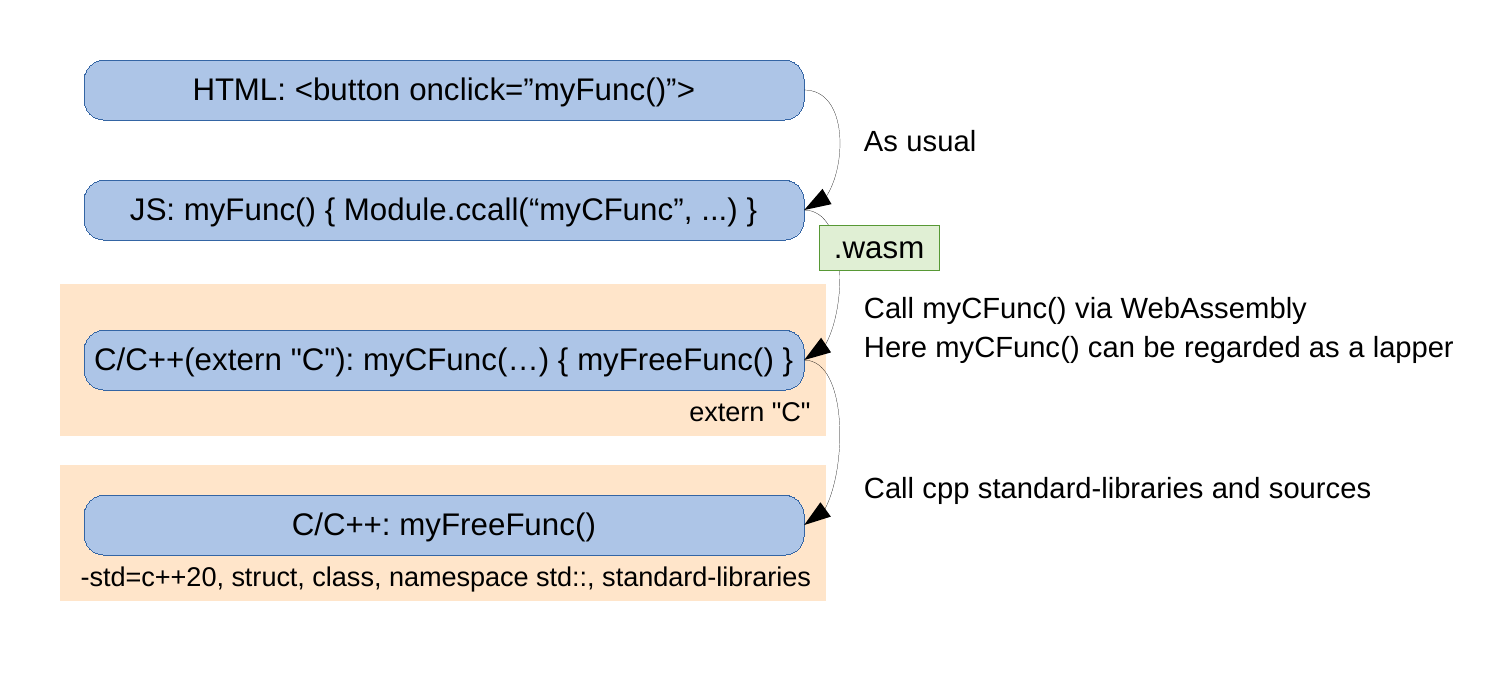

HTML: <button onclick=”myFunc()”>
As usual
JS: myFunc() { Module.ccall(“myCFunc”, ...) }
.wasm
extern "C"
Call myCFunc() via WebAssembly
Here myCFunc() can be regarded as a lapper
C/C++(extern "C"): myCFunc(…) { myFreeFunc() }
-std=c++20, struct, class, namespace std::, standard-libraries
Call cpp standard-libraries and sources
C/C++: myFreeFunc()
As usual
extern "C" {
}
Call myCFunc() via WebAssembly
Here myCFunc() can be regarded as a lapper
Restricted C/C++: myCFunc(…) { myFreeFunc() }
-std=c++20, struct, class, namespace std::, standard-libraries
C/C++: myFreeFunc()